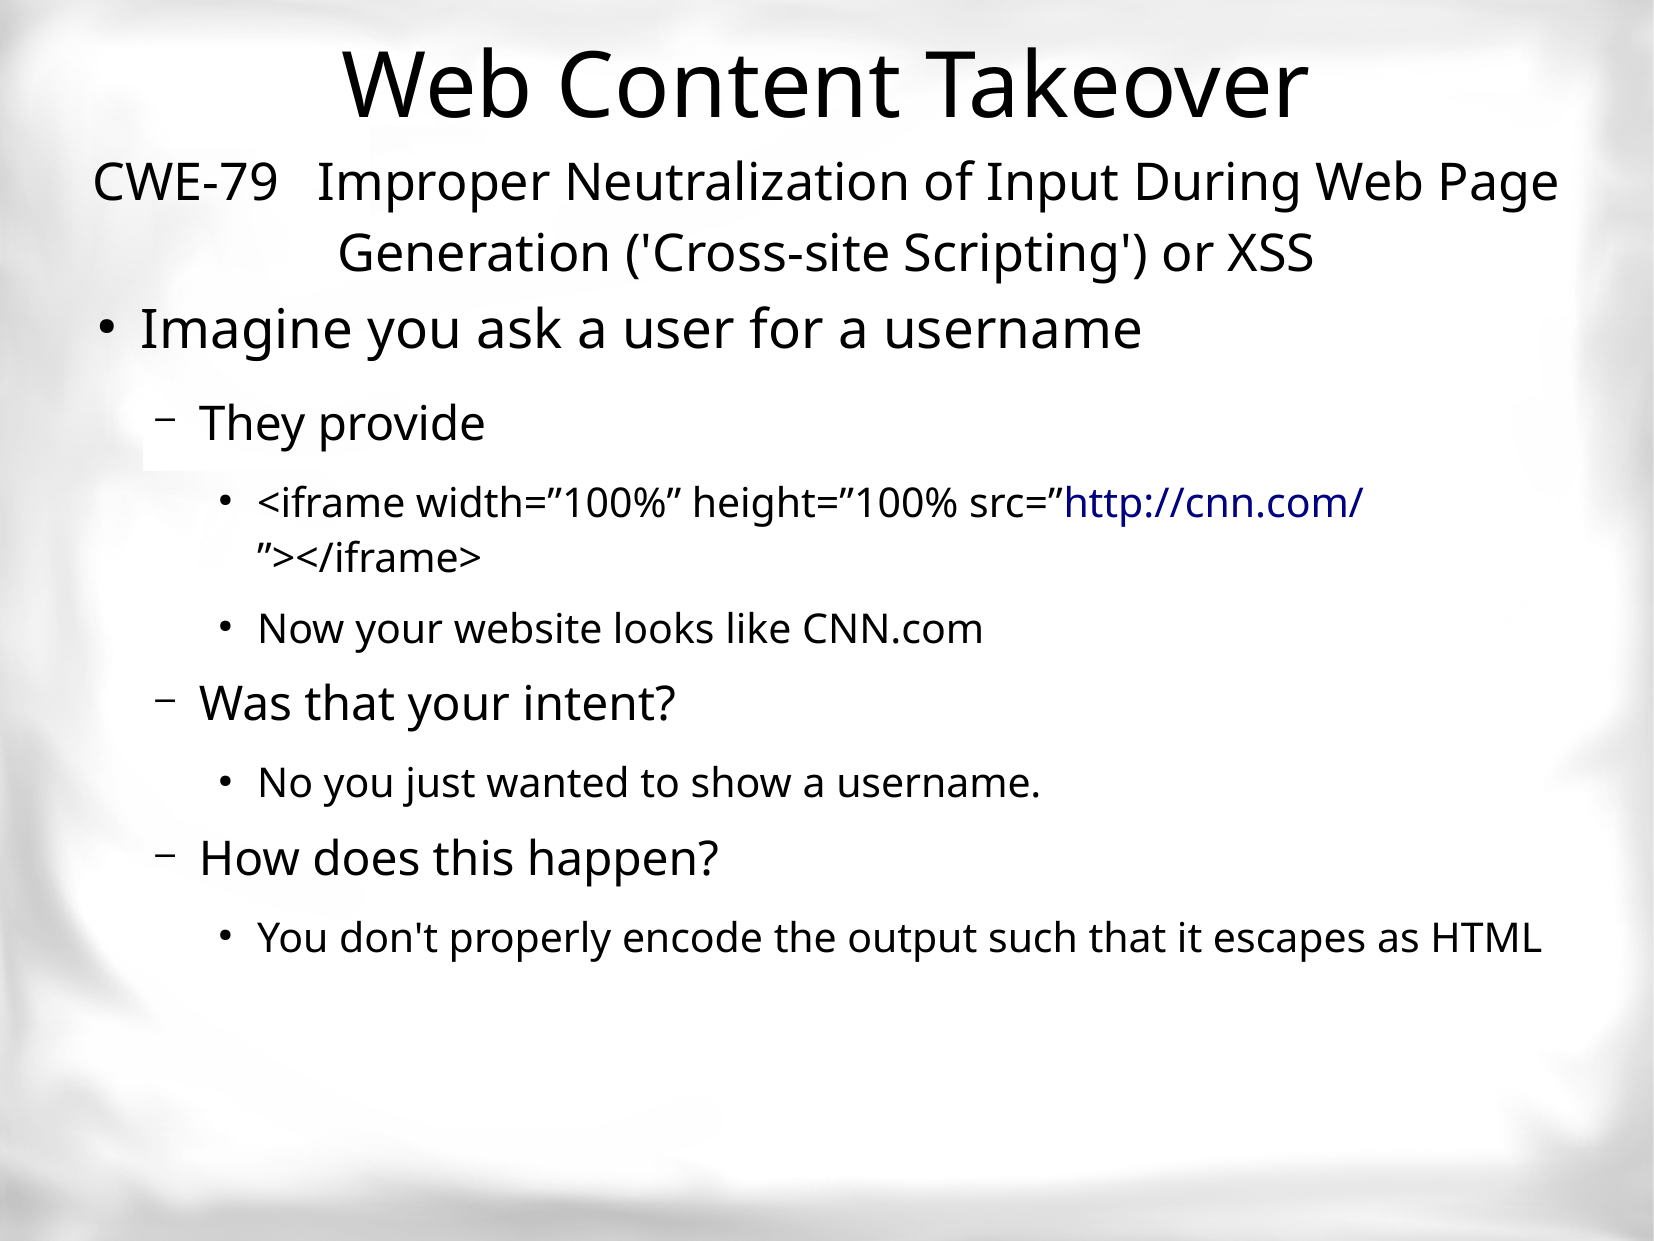

# Web Content Takeover CWE-79 	Improper Neutralization of Input During Web Page Generation ('Cross-site Scripting') or XSS
Imagine you ask a user for a username
They provide
<iframe width=”100%” height=”100% src=”http://cnn.com/”></iframe>
Now your website looks like CNN.com
Was that your intent?
No you just wanted to show a username.
How does this happen?
You don't properly encode the output such that it escapes as HTML